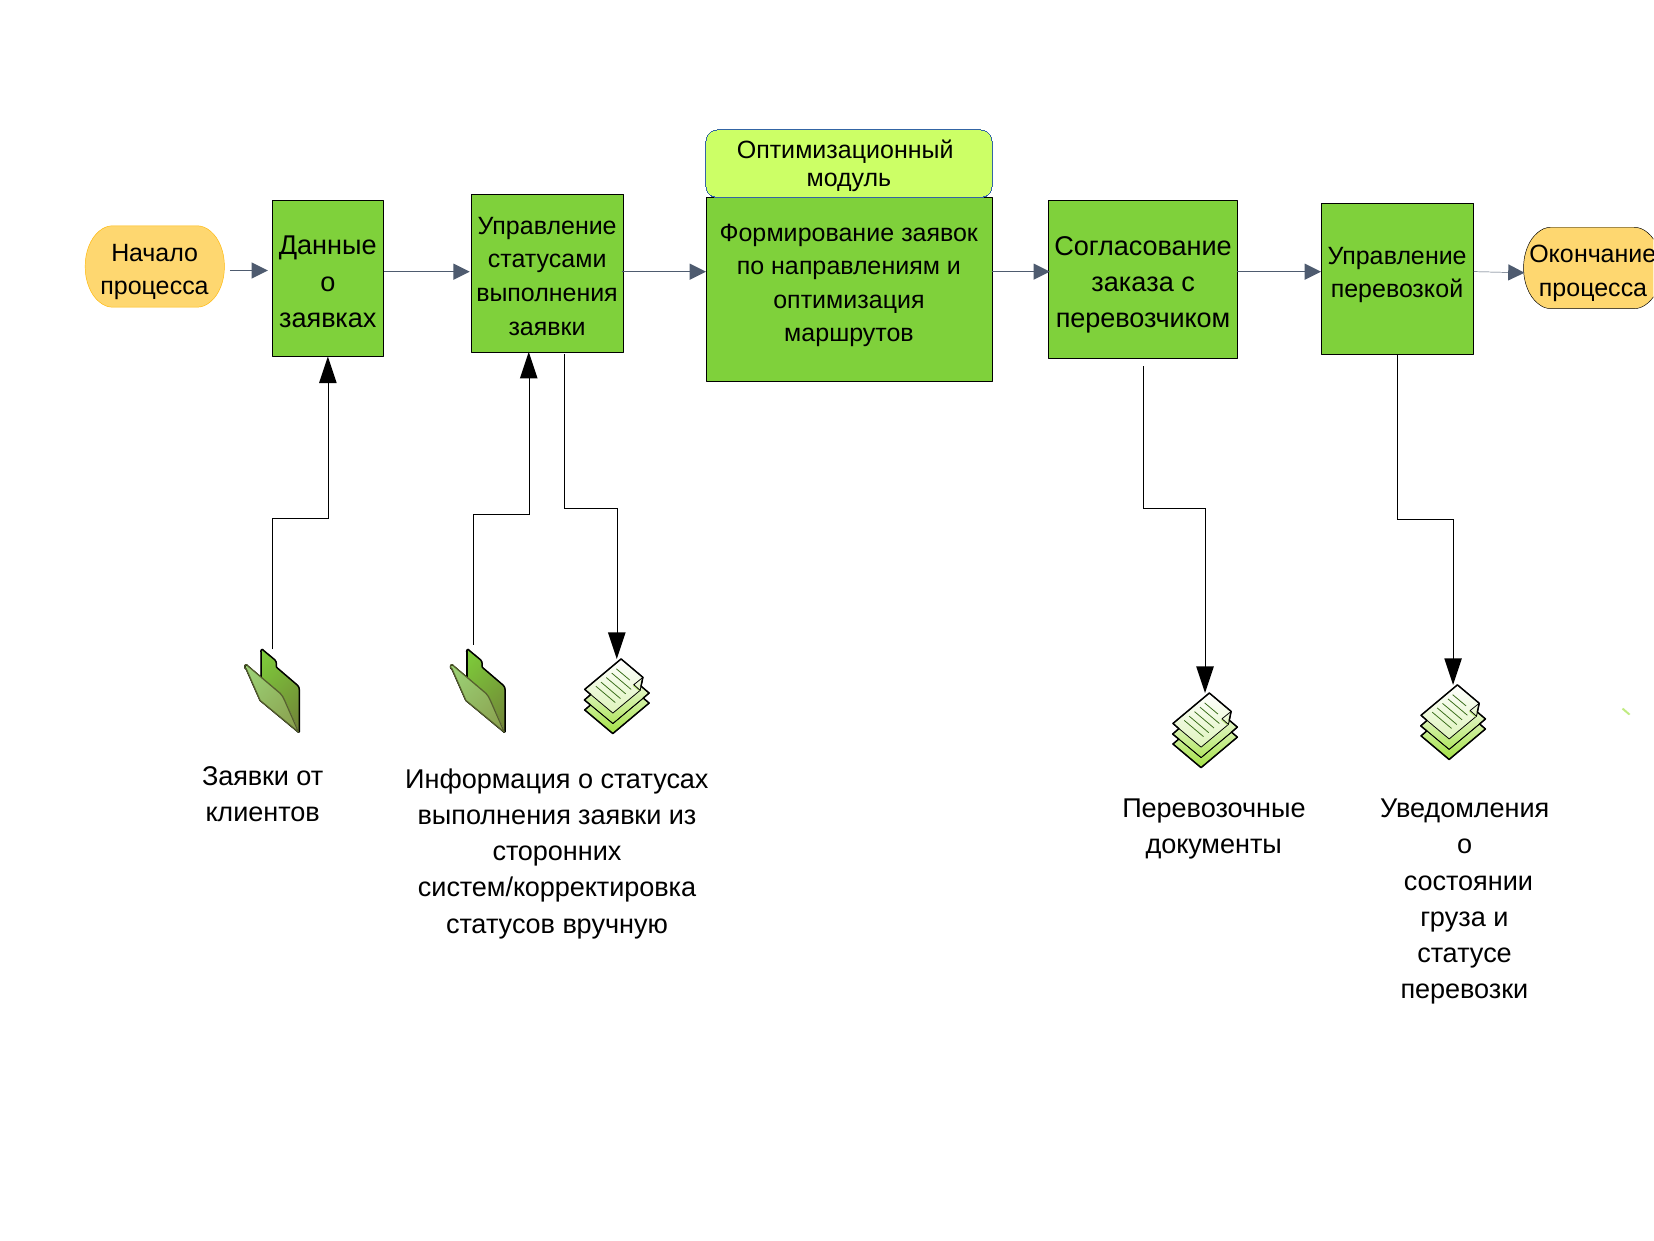

Оптимизационный
модуль
Формирование заявок по направлениям и оптимизация маршрутов
Согласование заказа с перевозчиком
Управление статусами выполнения заявки
Данные о заявках
Управление перевозкой
Начало процесса
Окончание процесса
Заявки от клиентов
Информация о статусах выполнения заявки из сторонних систем/корректировка статусов вручную
Перевозочные документы
Уведомления о
 состоянии груза и статусе перевозки
Управление перевозкой
Управление перевозкой
Уведомления о
 состоянии груза и статусе перевозки
Уведомления о
 состоянии груза и статусе перевозки